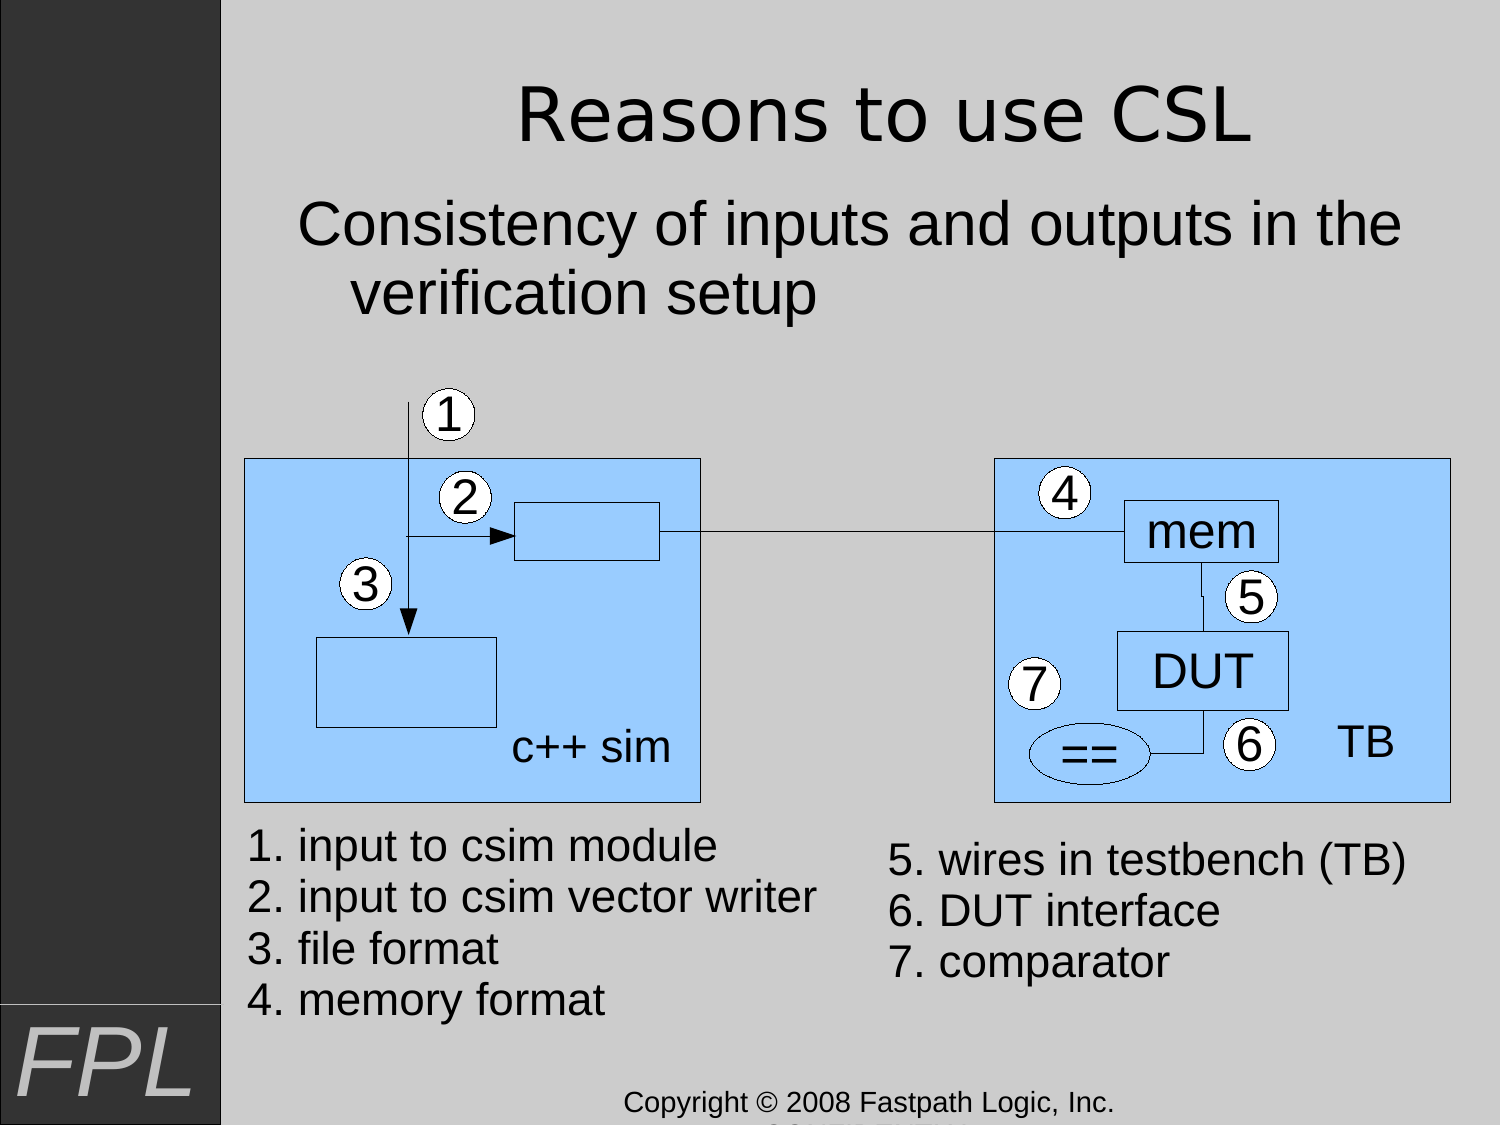

# Reasons to use CSL
Consistency of inputs and outputs in the verification setup
1
4
2
mem
3
5
DUT
7
TB
c++ sim
6
==
1. input to csim module
2. input to csim vector writer
3. file format
4. memory format
5. wires in testbench (TB)
6. DUT interface
7. comparator